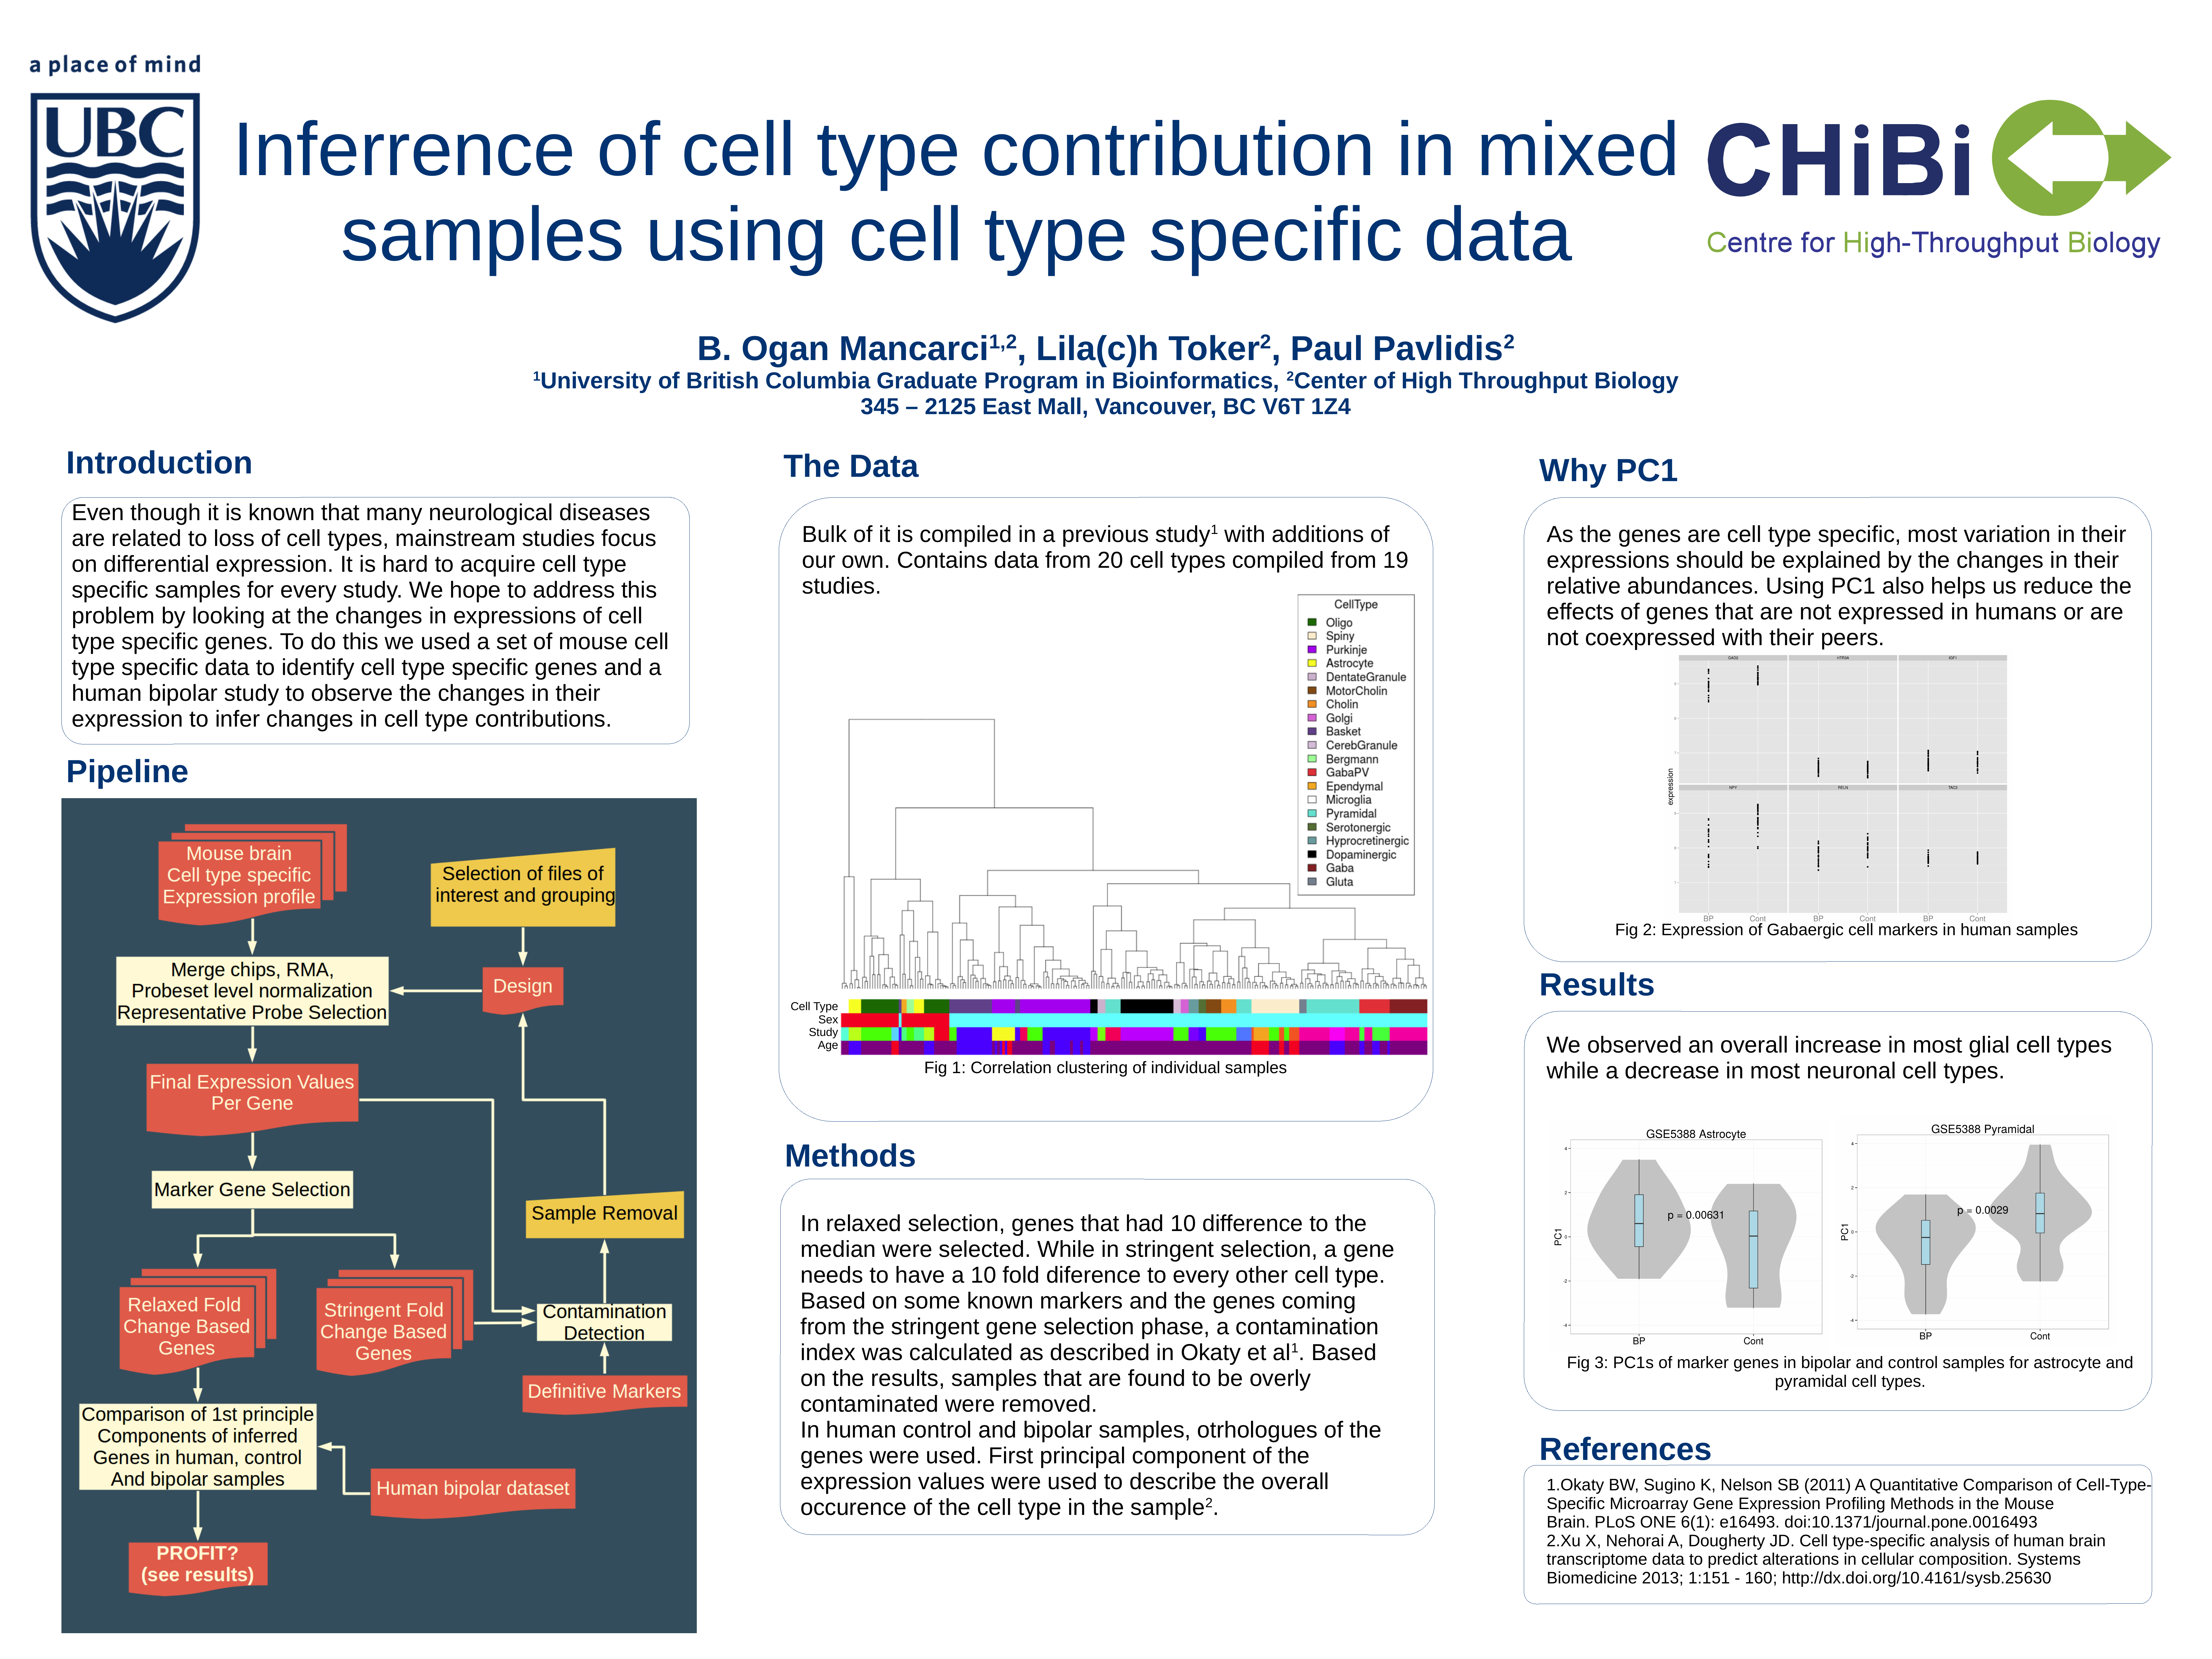

# Inferrence of cell type contribution in mixed samples using cell type specific data
B. Ogan Mancarci1,2, Lila(c)h Toker2, Paul Pavlidis2
1University of British Columbia Graduate Program in Bioinformatics, 2Center of High Throughput Biology
345 – 2125 East Mall, Vancouver, BC V6T 1Z4
Introduction
The Data
Why PC1
Even though it is known that many neurological diseases are related to loss of cell types, mainstream studies focus on differential expression. It is hard to acquire cell type specific samples for every study. We hope to address this problem by looking at the changes in expressions of cell type specific genes. To do this we used a set of mouse cell type specific data to identify cell type specific genes and a human bipolar study to observe the changes in their expression to infer changes in cell type contributions.
Bulk of it is compiled in a previous study1 with additions of our own. Contains data from 20 cell types compiled from 19 studies.
As the genes are cell type specific, most variation in their expressions should be explained by the changes in their relative abundances. Using PC1 also helps us reduce the effects of genes that are not expressed in humans or are not coexpressed with their peers.
Cell Type
Sex
Study
Age
Pipeline
Fig 2: Expression of Gabaergic cell markers in human samples
Results
We observed an overall increase in most glial cell types while a decrease in most neuronal cell types.
Fig 1: Correlation clustering of individual samples
Methods
In relaxed selection, genes that had 10 difference to the median were selected. While in stringent selection, a gene needs to have a 10 fold diference to every other cell type.
Based on some known markers and the genes coming from the stringent gene selection phase, a contamination index was calculated as described in Okaty et al1. Based on the results, samples that are found to be overly contaminated were removed.
In human control and bipolar samples, otrhologues of the genes were used. First principal component of the expression values were used to describe the overall occurence of the cell type in the sample2.
Fig 3: PC1s of marker genes in bipolar and control samples for astrocyte and pyramidal cell types.
References
1.Okaty BW, Sugino K, Nelson SB (2011) A Quantitative Comparison of Cell-Type-Specific Microarray Gene Expression Profiling Methods in the Mouse
Brain. PLoS ONE 6(1): e16493. doi:10.1371/journal.pone.0016493
2.Xu X, Nehorai A, Dougherty JD. Cell type-specific analysis of human brain transcriptome data to predict alterations in cellular composition. Systems Biomedicine 2013; 1:151 - 160; http://dx.doi.org/10.4161/sysb.25630